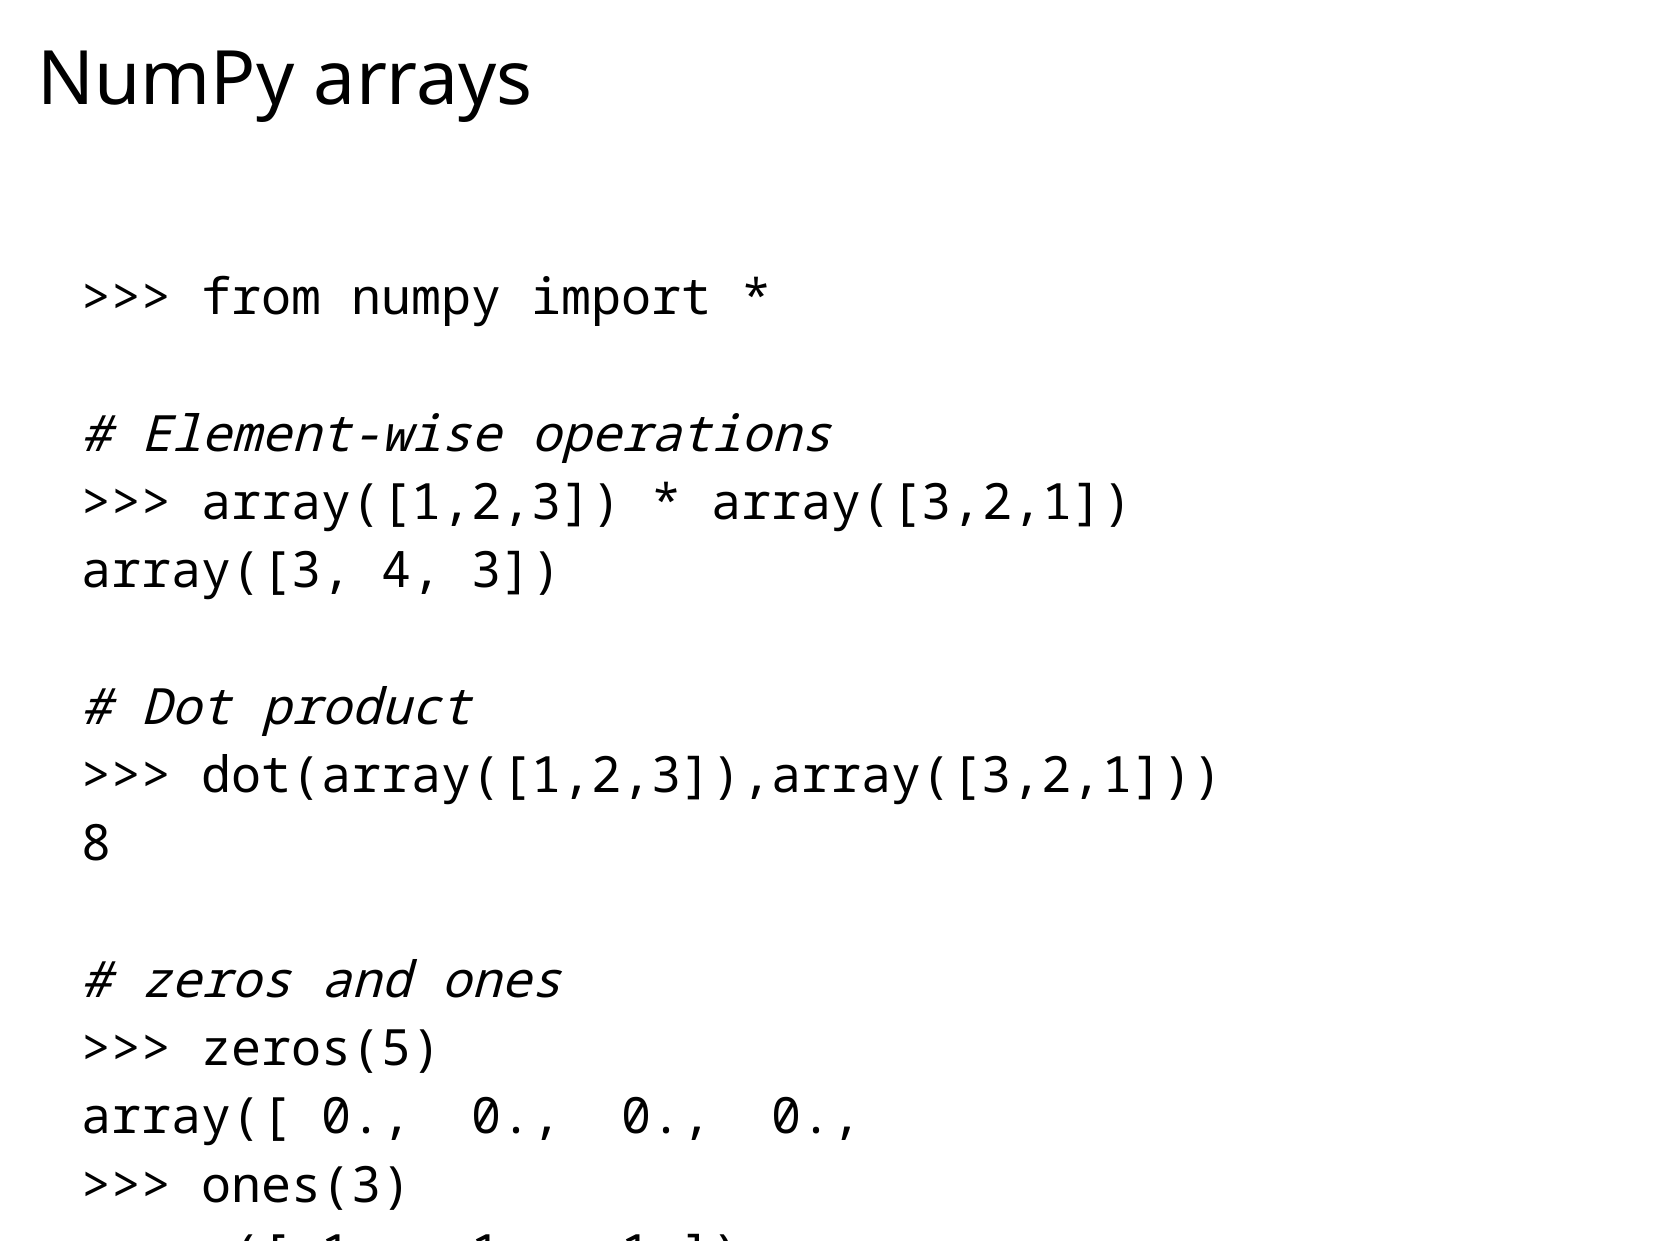

# NumPy arrays
>>> from numpy import *
# Element-wise operations
>>> array([1,2,3]) * array([3,2,1])
array([3, 4, 3])
# Dot product
>>> dot(array([1,2,3]),array([3,2,1]))
8
# zeros and ones
>>> zeros(5)
array([ 0., 0., 0., 0.,
>>> ones(3)
array([ 1., 1., 1.])